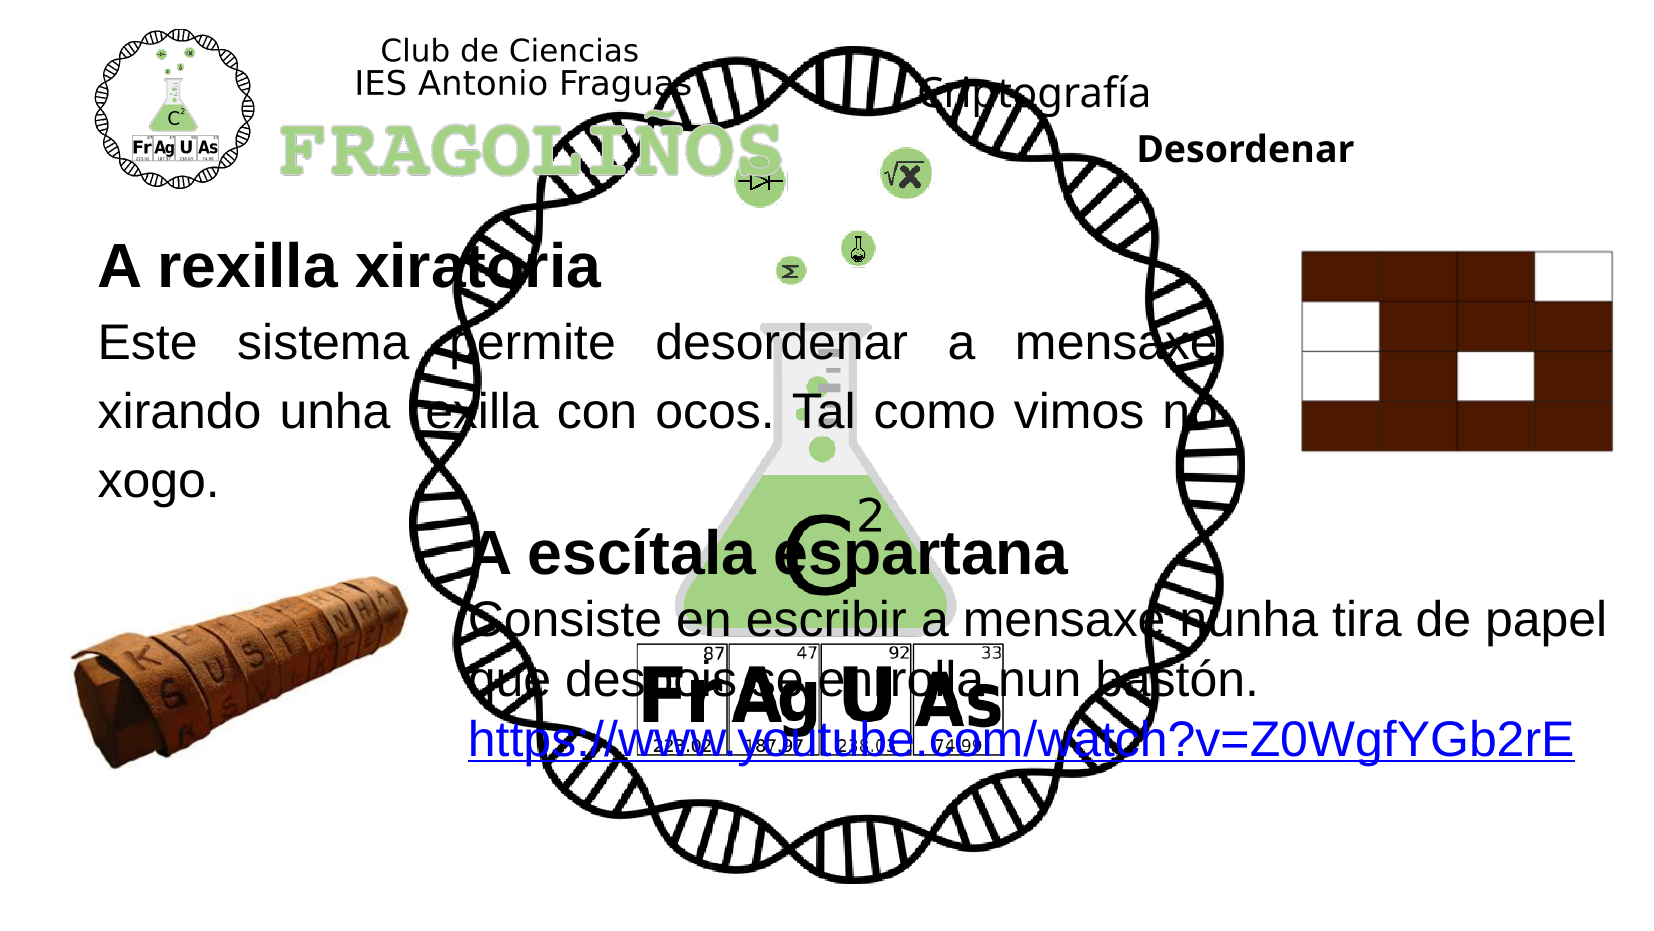

Criptografía
Desordenar
A rexilla xiratoria
Este sistema permite desordenar a mensaxe xirando unha rexilla con ocos. Tal como vimos no xogo.
A escítala espartana
Consiste en escribir a mensaxe nunha tira de papel que despois se enrrolla nun bastón.
https://www.youtube.com/watch?v=Z0WgfYGb2rE